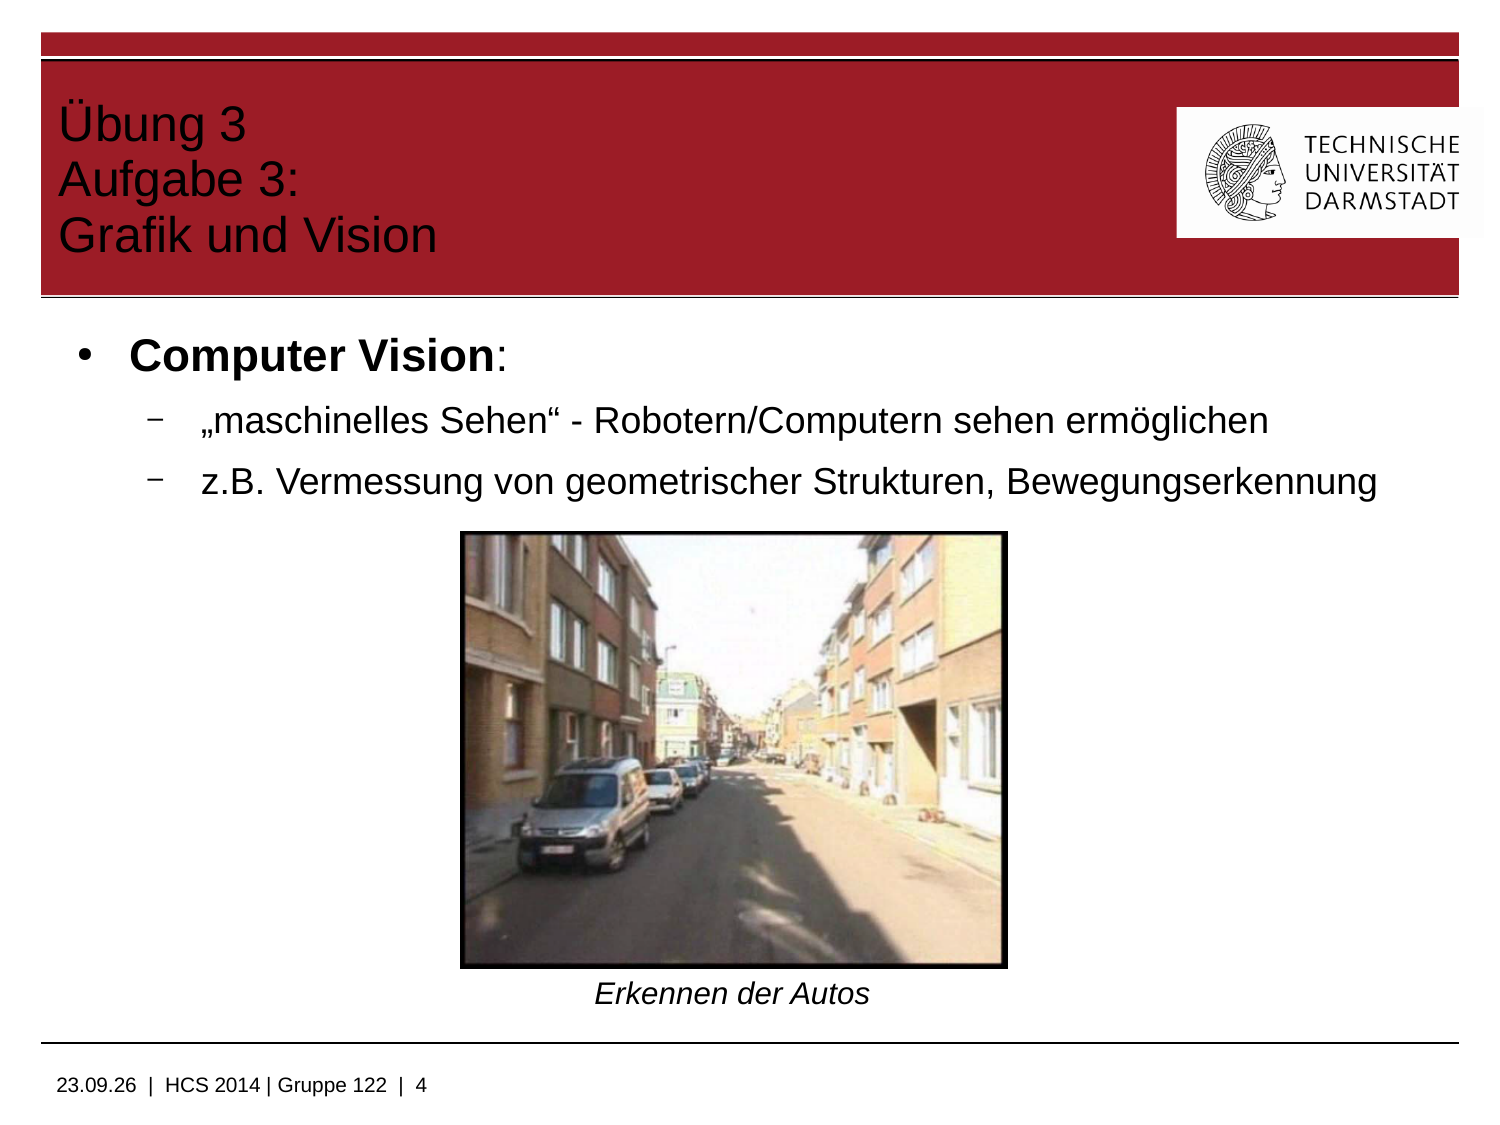

# Übung 3 Aufgabe 3: Grafik und Vision
Computer Vision:
„maschinelles Sehen“ - Robotern/Computern sehen ermöglichen
z.B. Vermessung von geometrischer Strukturen, Bewegungserkennung
Erkennen der Autos